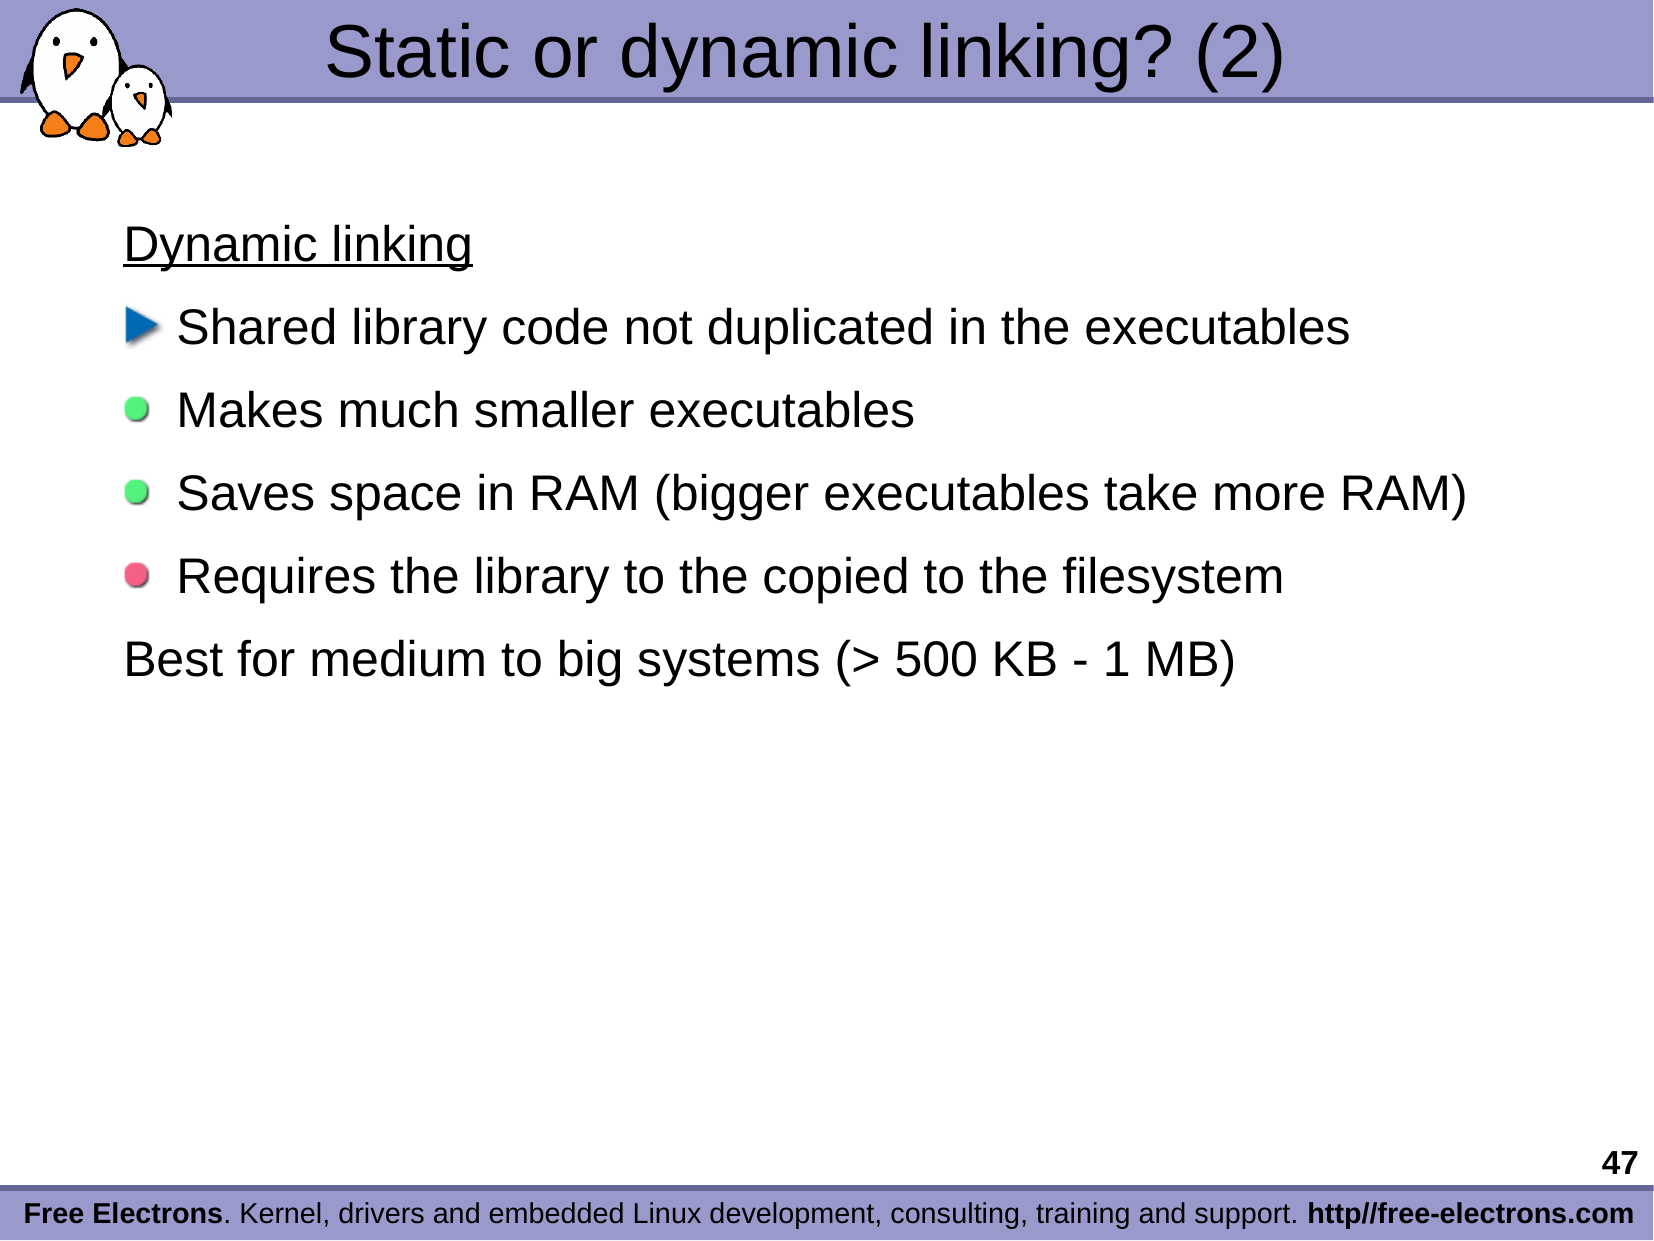

# Static or dynamic linking? (2)
Dynamic linking
Shared library code not duplicated in the executables
Makes much smaller executables
Saves space in RAM (bigger executables take more RAM)
Requires the library to the copied to the filesystem
Best for medium to big systems (> 500 KB - 1 MB)